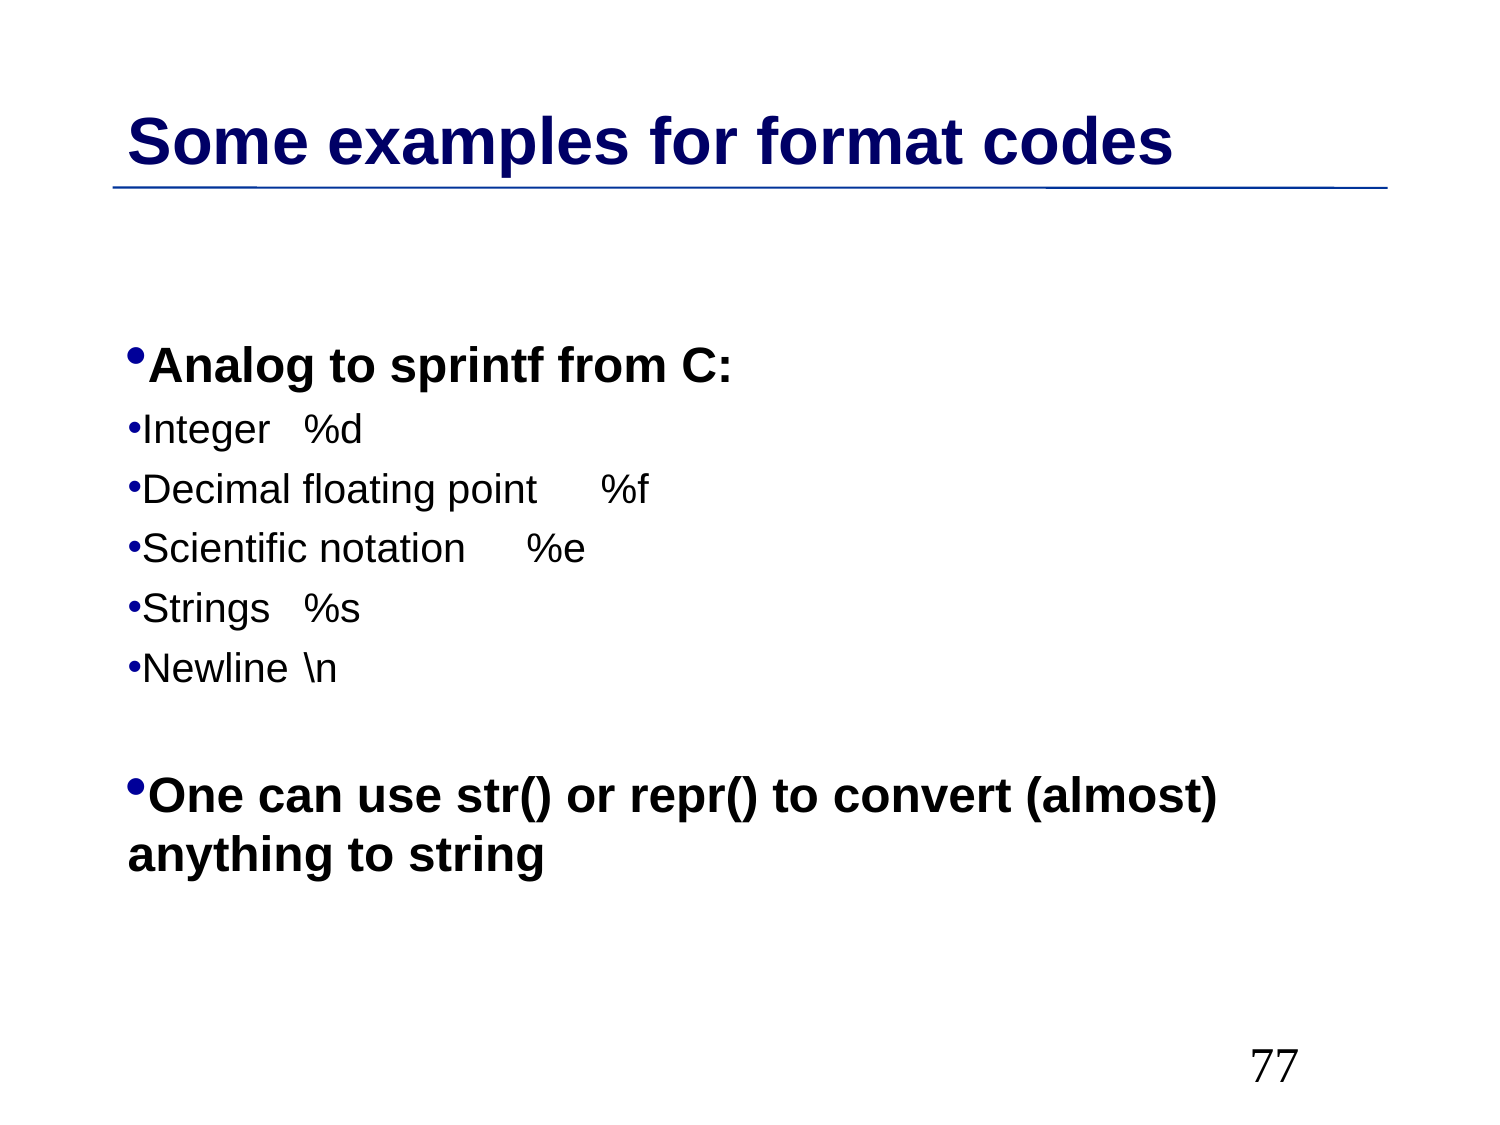

# Some examples for format codes
Analog to sprintf from C:
Integer					%d
Decimal floating point 	%f
Scientific notation 		%e
Strings					%s
Newline					\n
One can use str() or repr() to convert (almost) anything to string